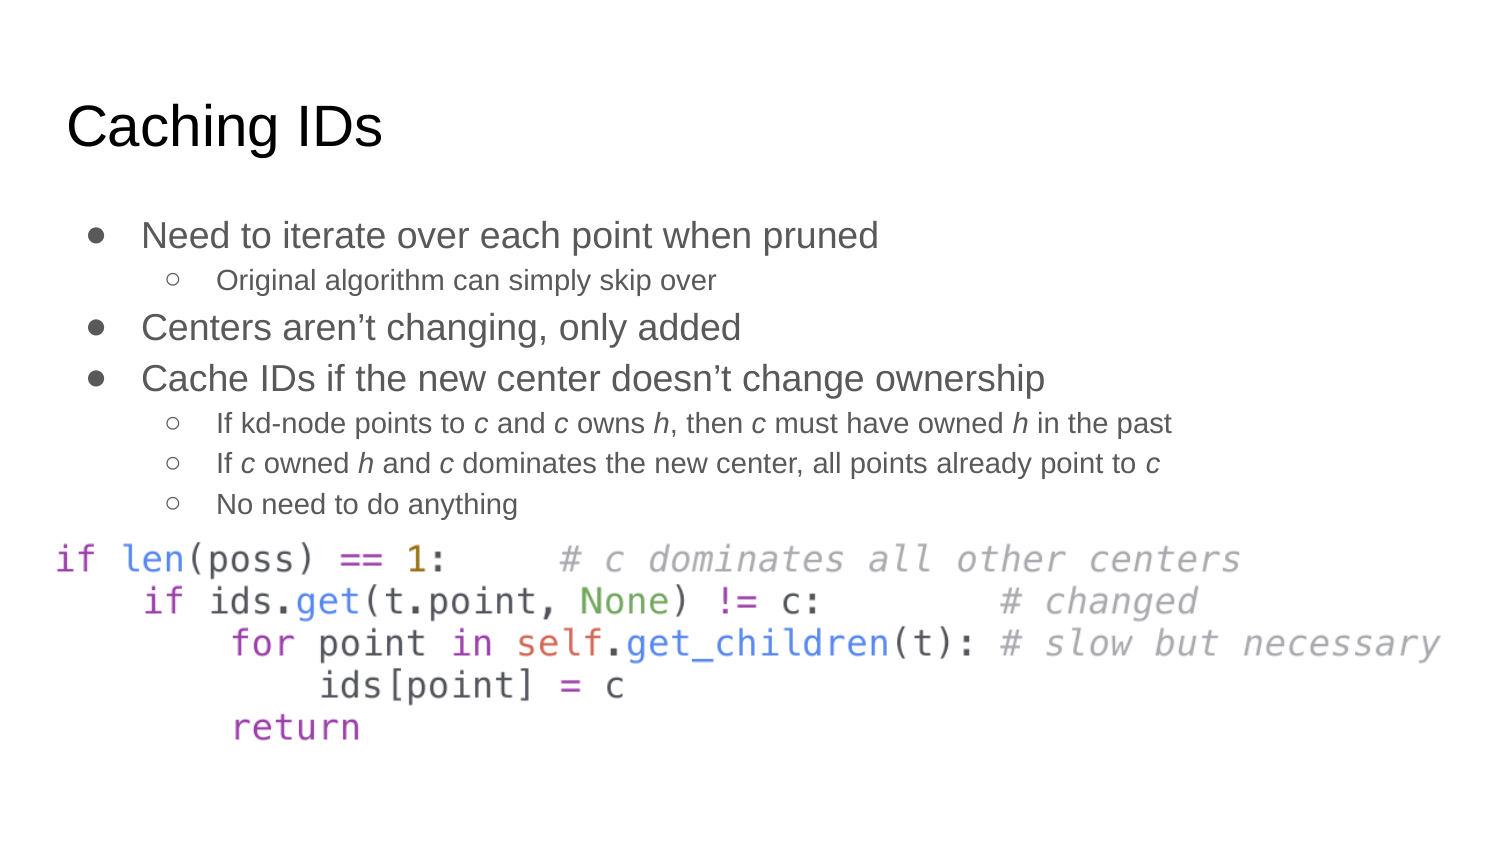

# Caching IDs
Need to iterate over each point when pruned
Original algorithm can simply skip over
Centers aren’t changing, only added
Cache IDs if the new center doesn’t change ownership
If kd-node points to c and c owns h, then c must have owned h in the past
If c owned h and c dominates the new center, all points already point to c
No need to do anything